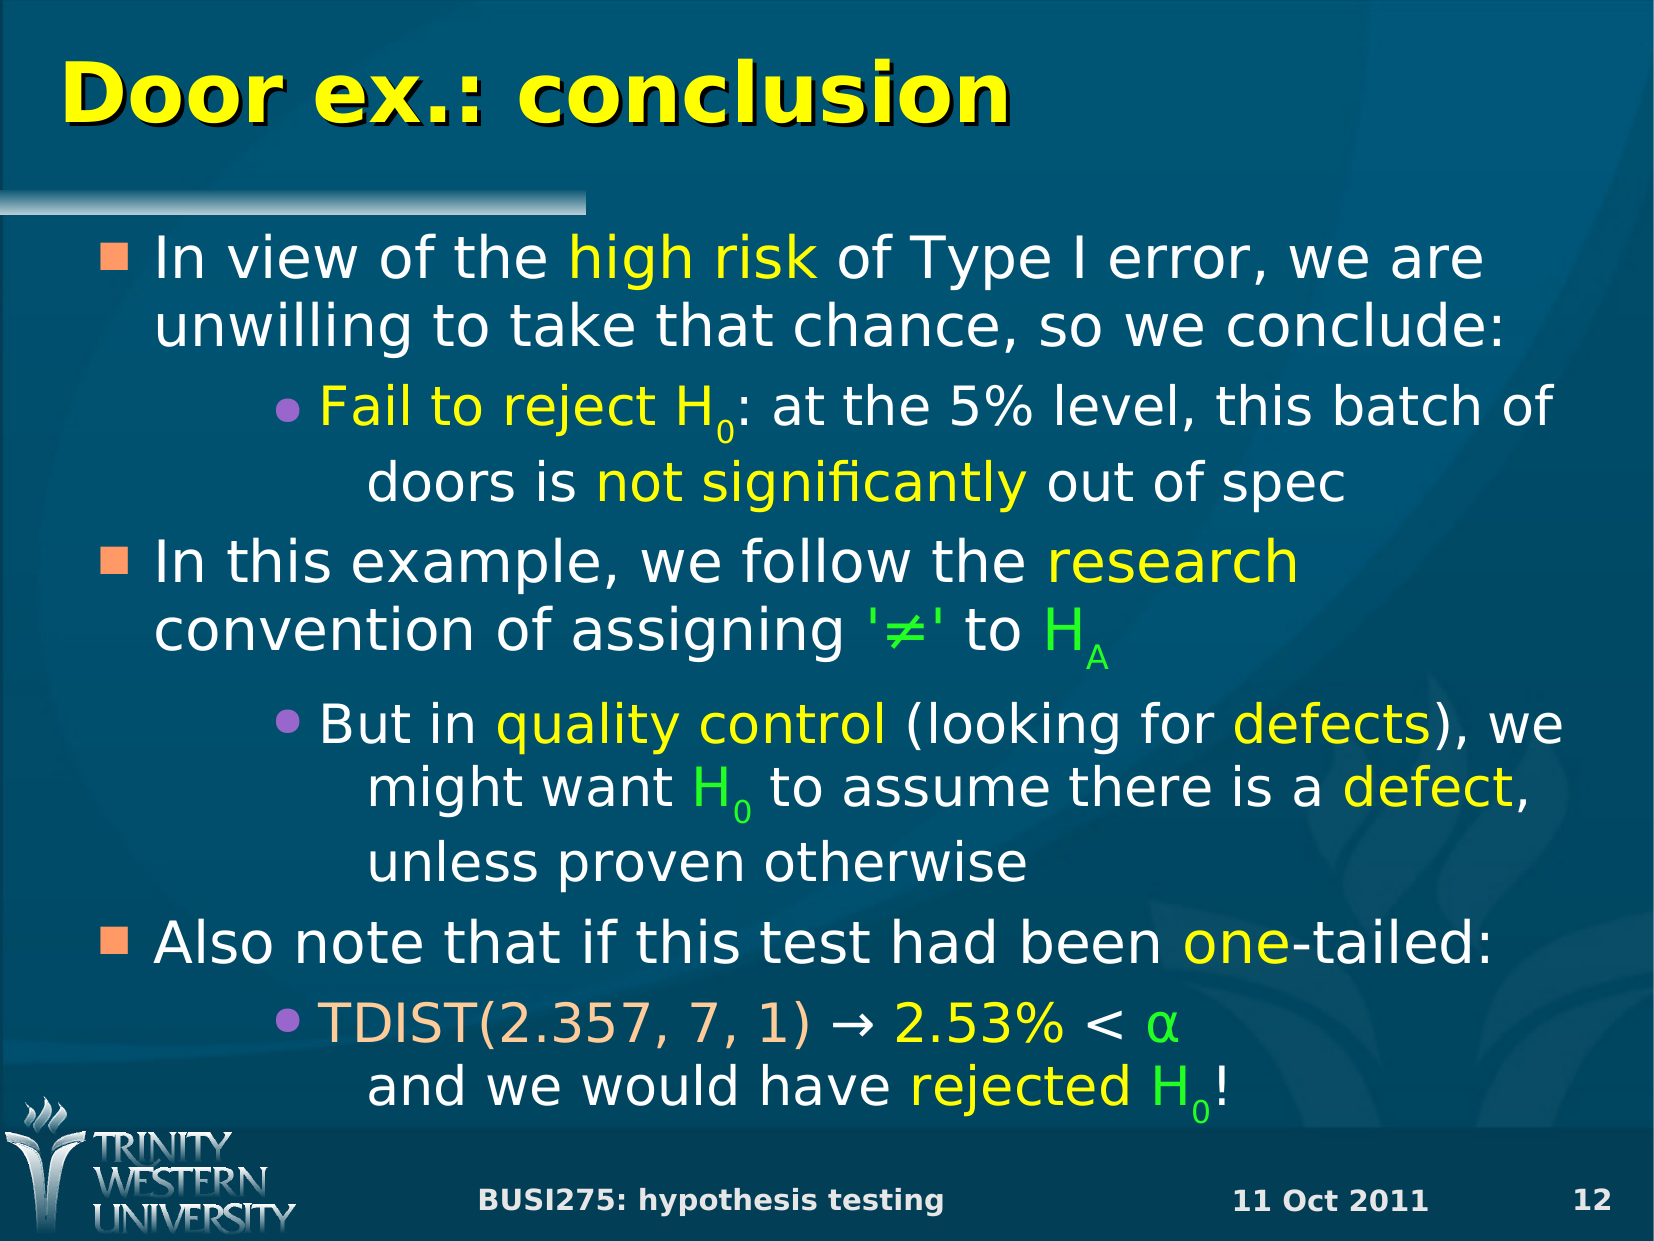

# Door ex.: conclusion
In view of the high risk of Type I error, we are unwilling to take that chance, so we conclude:
Fail to reject H0: at the 5% level, this batch of doors is not significantly out of spec
In this example, we follow the research convention of assigning '≠' to HA
But in quality control (looking for defects), we might want H0 to assume there is a defect, unless proven otherwise
Also note that if this test had been one-tailed:
TDIST(2.357, 7, 1) → 2.53% < α
and we would have rejected H0!
BUSI275: hypothesis testing
11 Oct 2011
12